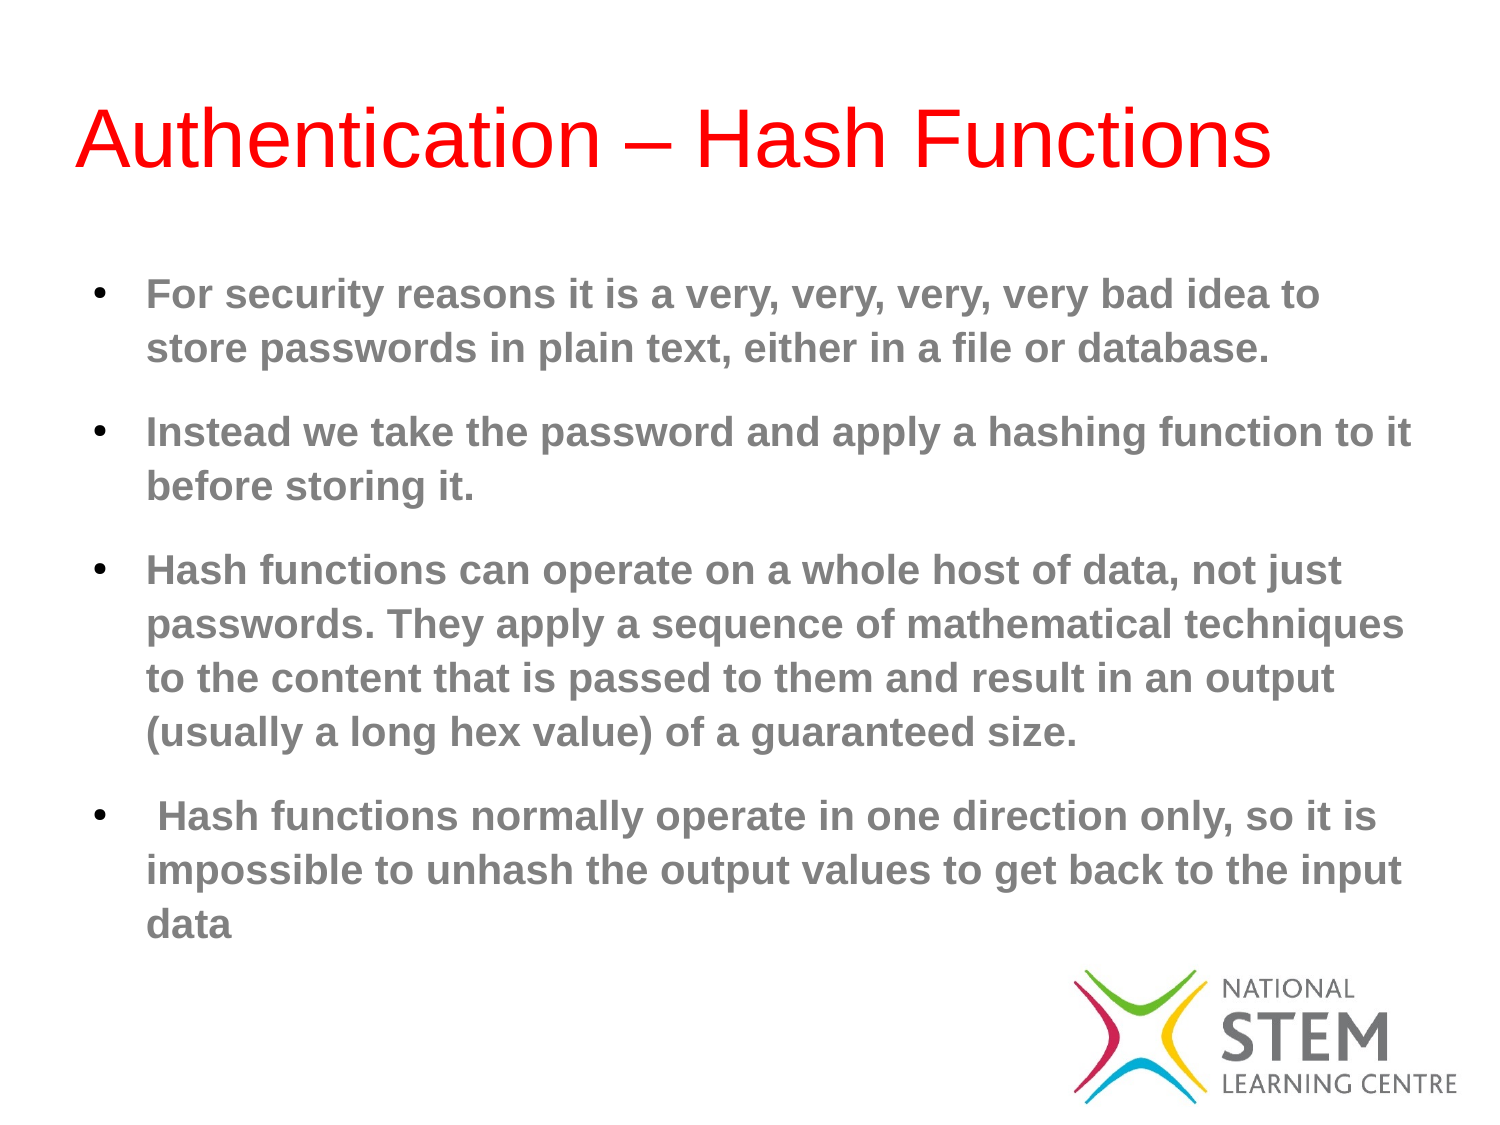

# Authentication – Hash Functions
For security reasons it is a very, very, very, very bad idea to store passwords in plain text, either in a file or database.
Instead we take the password and apply a hashing function to it before storing it.
Hash functions can operate on a whole host of data, not just passwords. They apply a sequence of mathematical techniques to the content that is passed to them and result in an output (usually a long hex value) of a guaranteed size.
 Hash functions normally operate in one direction only, so it is impossible to unhash the output values to get back to the input data